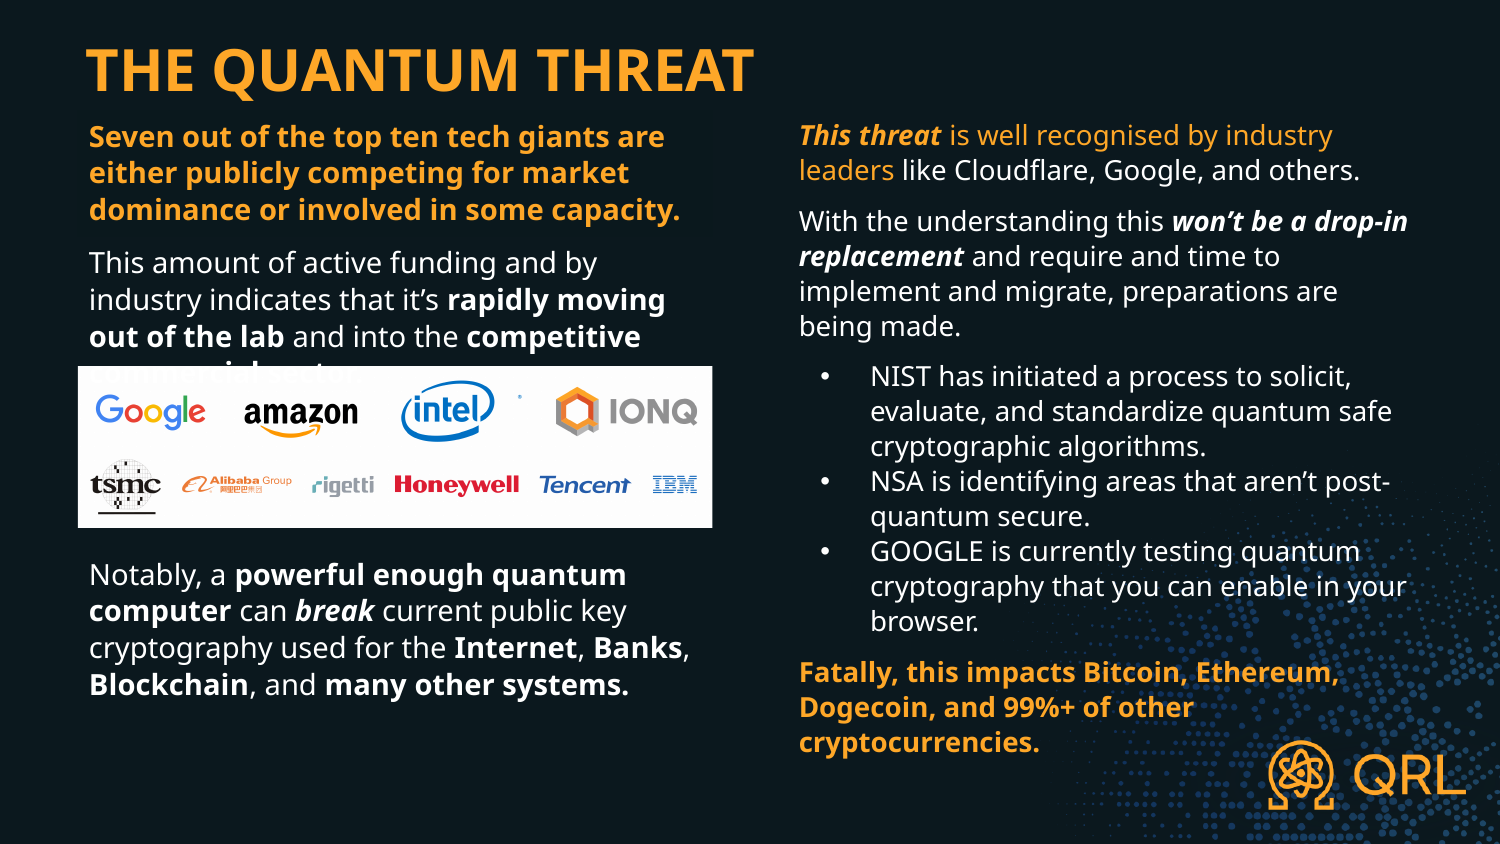

# THE QUANTUM THREAT
Seven out of the top ten tech giants are either publicly competing for market dominance or involved in some capacity.
This amount of active funding and by industry indicates that it’s rapidly moving out of the lab and into the competitive commercial sector.
This threat is well recognised by industry leaders like Cloudflare, Google, and others.
With the understanding this won’t be a drop-in replacement and require and time to implement and migrate, preparations are being made.
NIST has initiated a process to solicit, evaluate, and standardize quantum safe cryptographic algorithms.
NSA is identifying areas that aren’t post-quantum secure.
GOOGLE is currently testing quantum cryptography that you can enable in your browser.
Fatally, this impacts Bitcoin, Ethereum, Dogecoin, and 99%+ of other
cryptocurrencies.
Notably, a powerful enough quantum computer can break current public key cryptography used for the Internet, Banks, Blockchain, and many other systems.